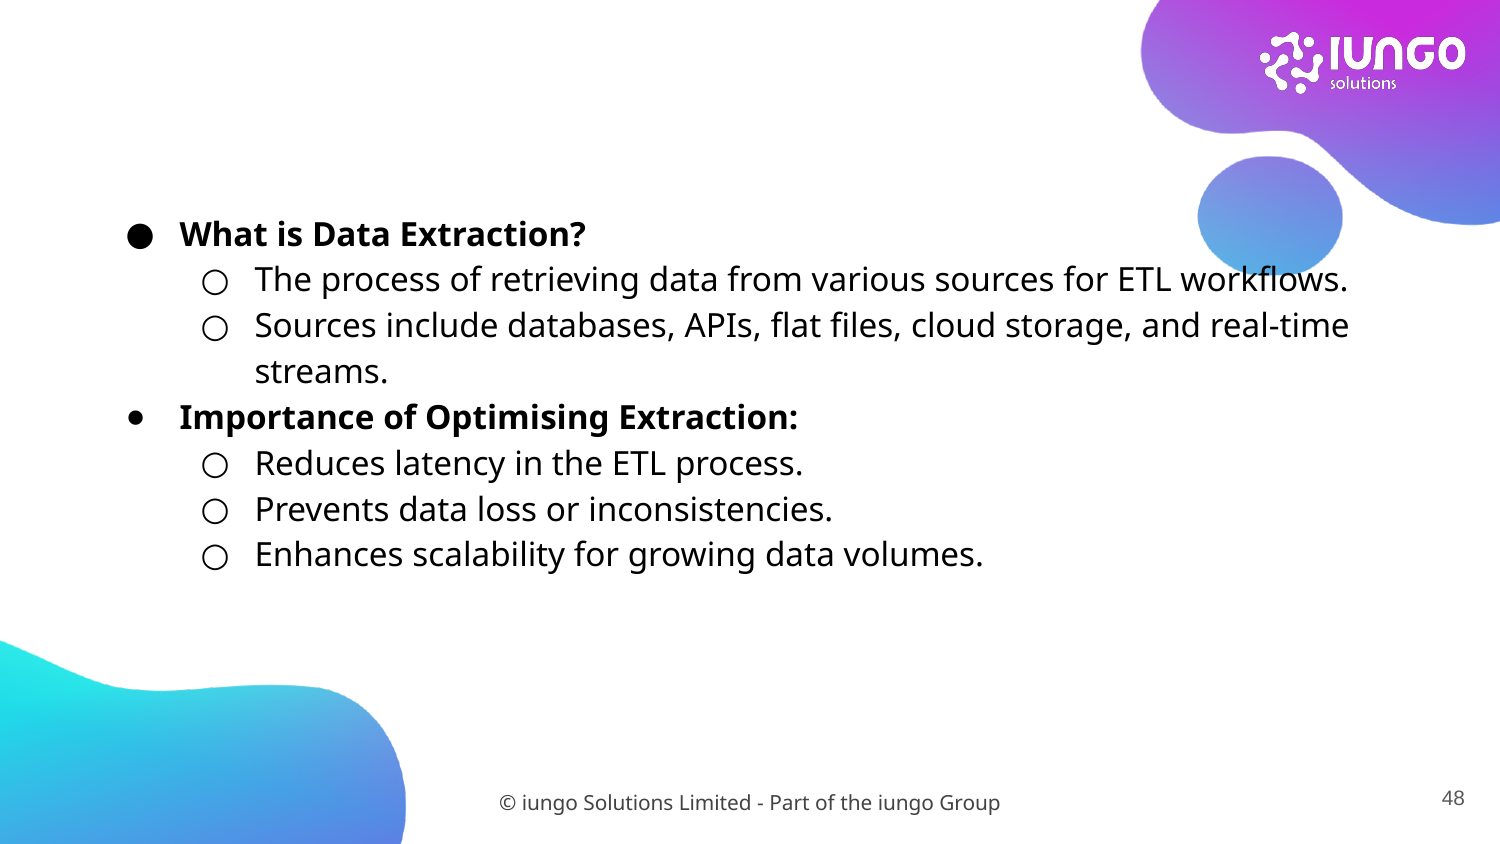

# What is Data Extraction?
The process of retrieving data from various sources for ETL workflows.
Sources include databases, APIs, flat files, cloud storage, and real-time streams.
Importance of Optimising Extraction:
Reduces latency in the ETL process.
Prevents data loss or inconsistencies.
Enhances scalability for growing data volumes.